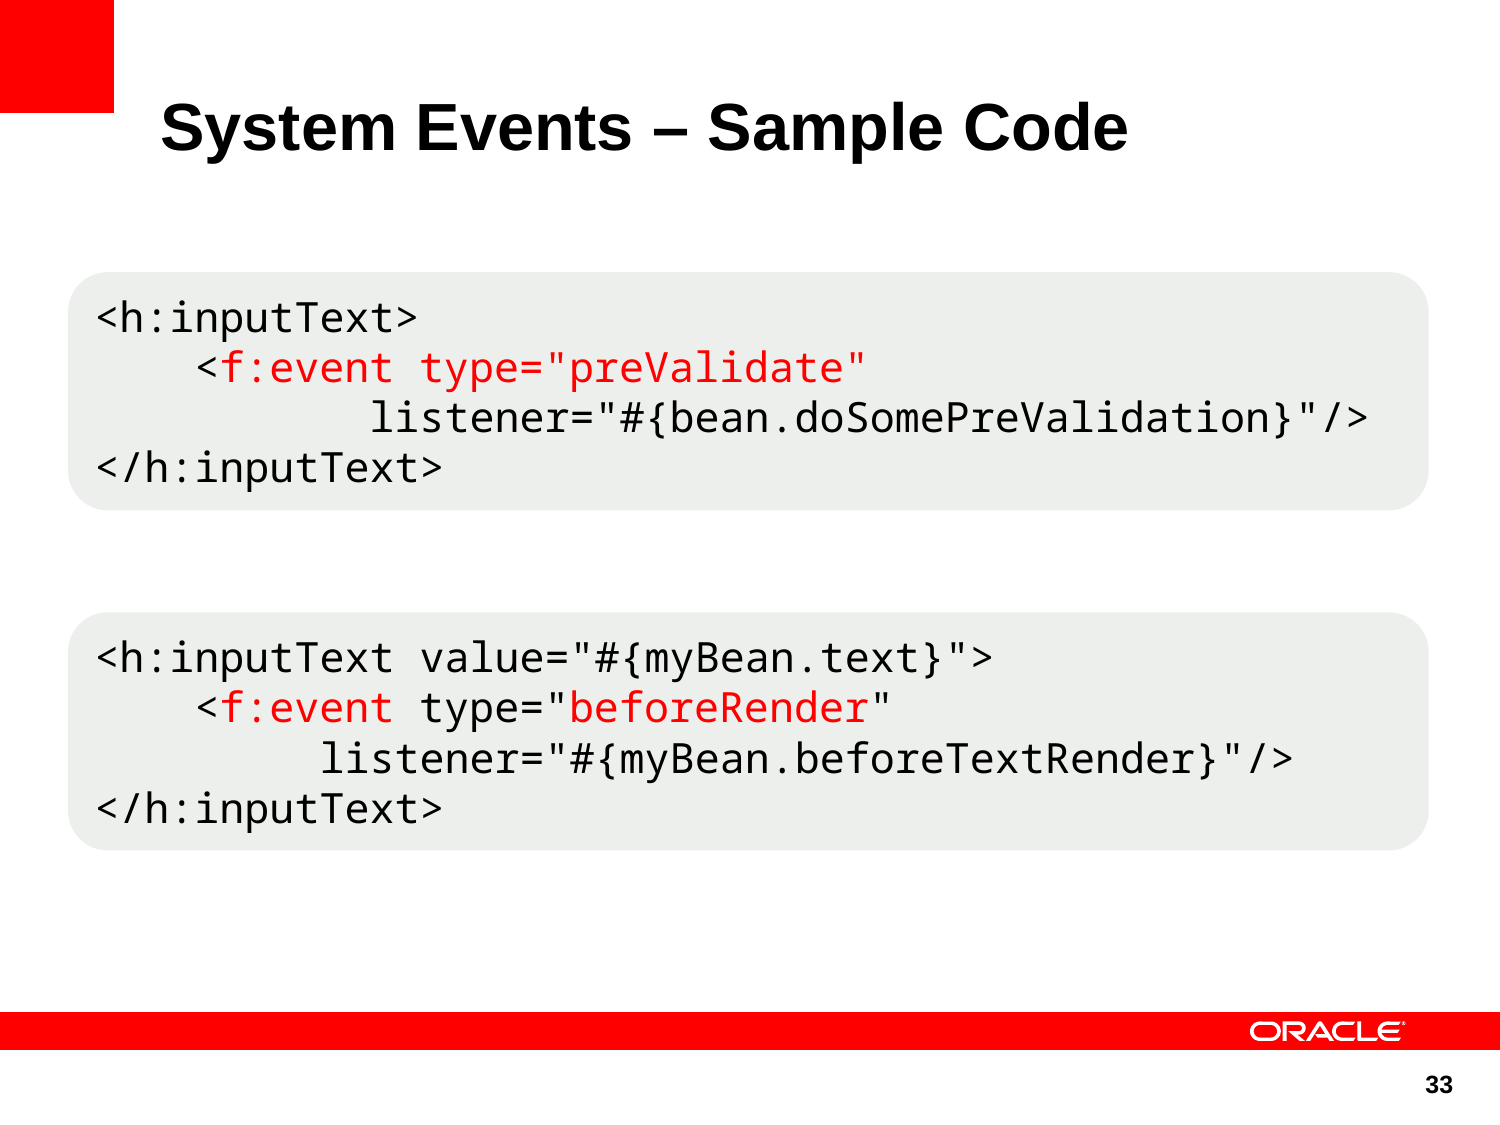

# System Events – Sample Code
<h:inputText>
 <f:event type="preValidate"
	 listener="#{bean.doSomePreValidation}"/>
</h:inputText>
<h:inputText value="#{myBean.text}">
 <f:event type="beforeRender"
 listener="#{myBean.beforeTextRender}"/>
</h:inputText>